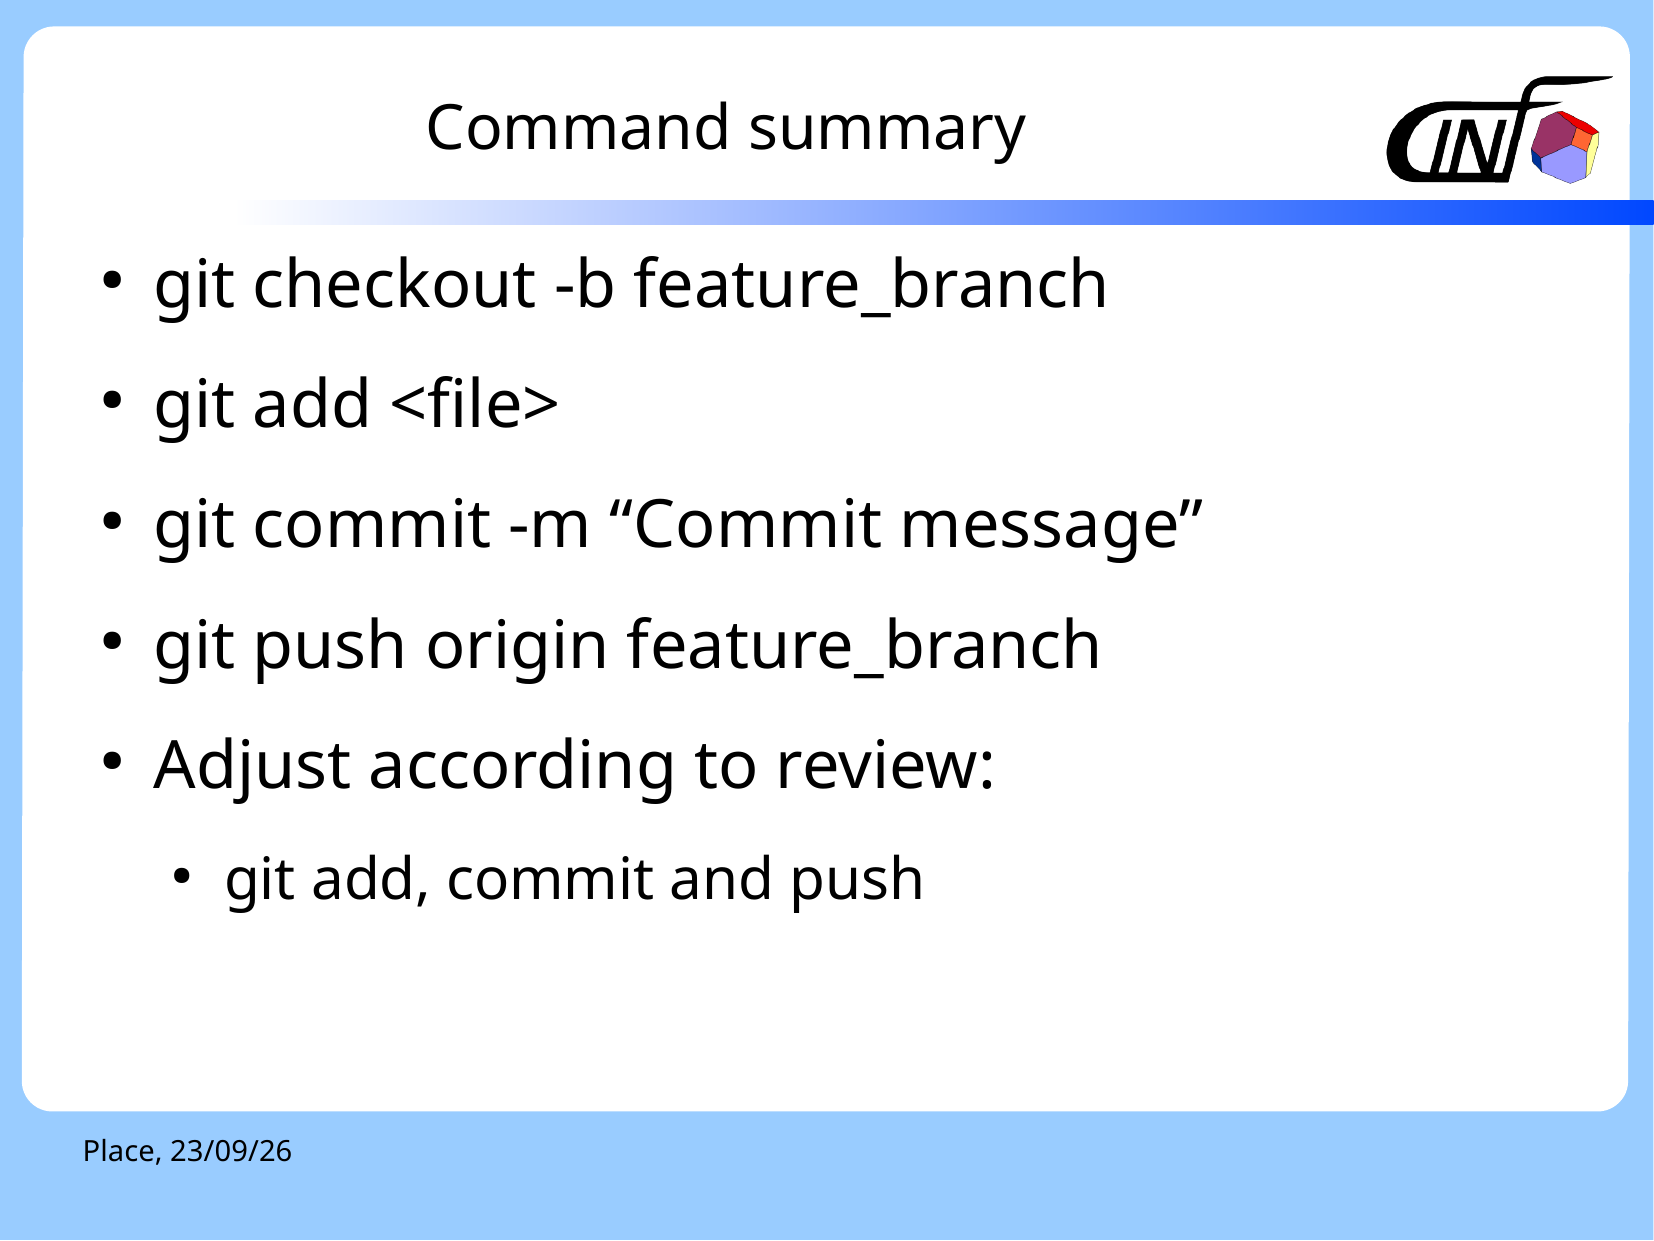

# Command summary
git checkout -b feature_branch
git add <file>
git commit -m “Commit message”
git push origin feature_branch
Adjust according to review:
git add, commit and push